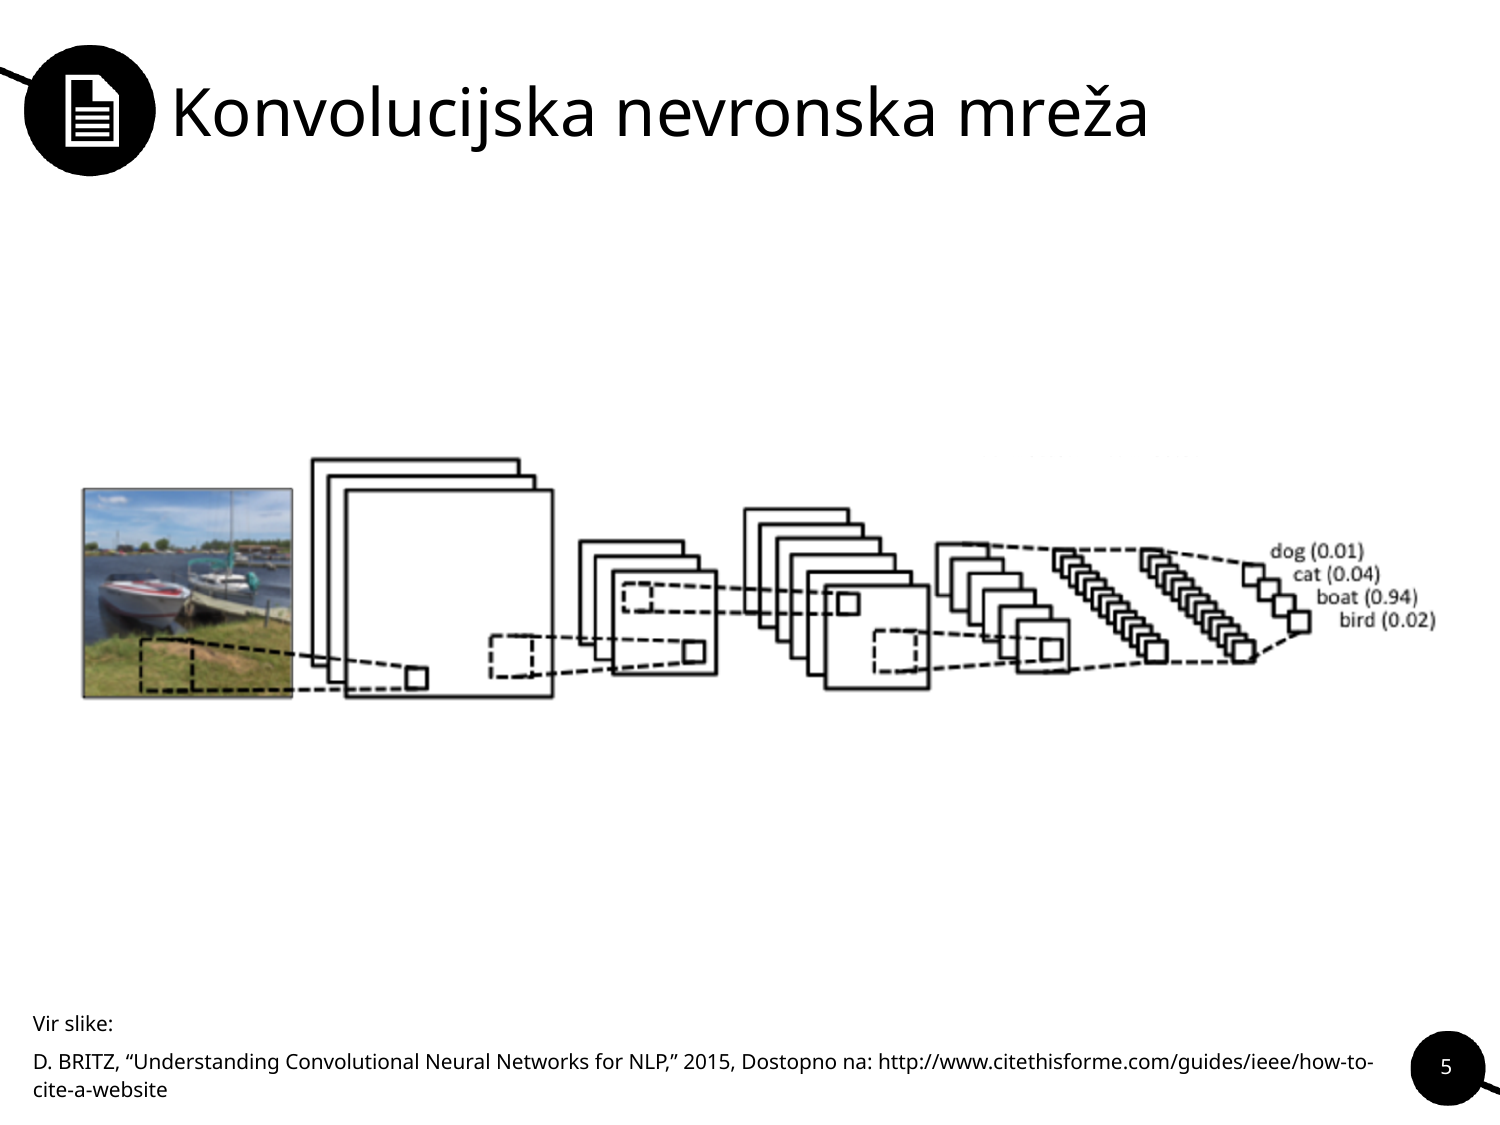

# Konvolucijska nevronska mreža
Vir slike:
D. BRITZ, “Understanding Convolutional Neural Networks for NLP,” 2015, Dostopno na: http://www.citethisforme.com/guides/ieee/how-to-cite-a-website
5